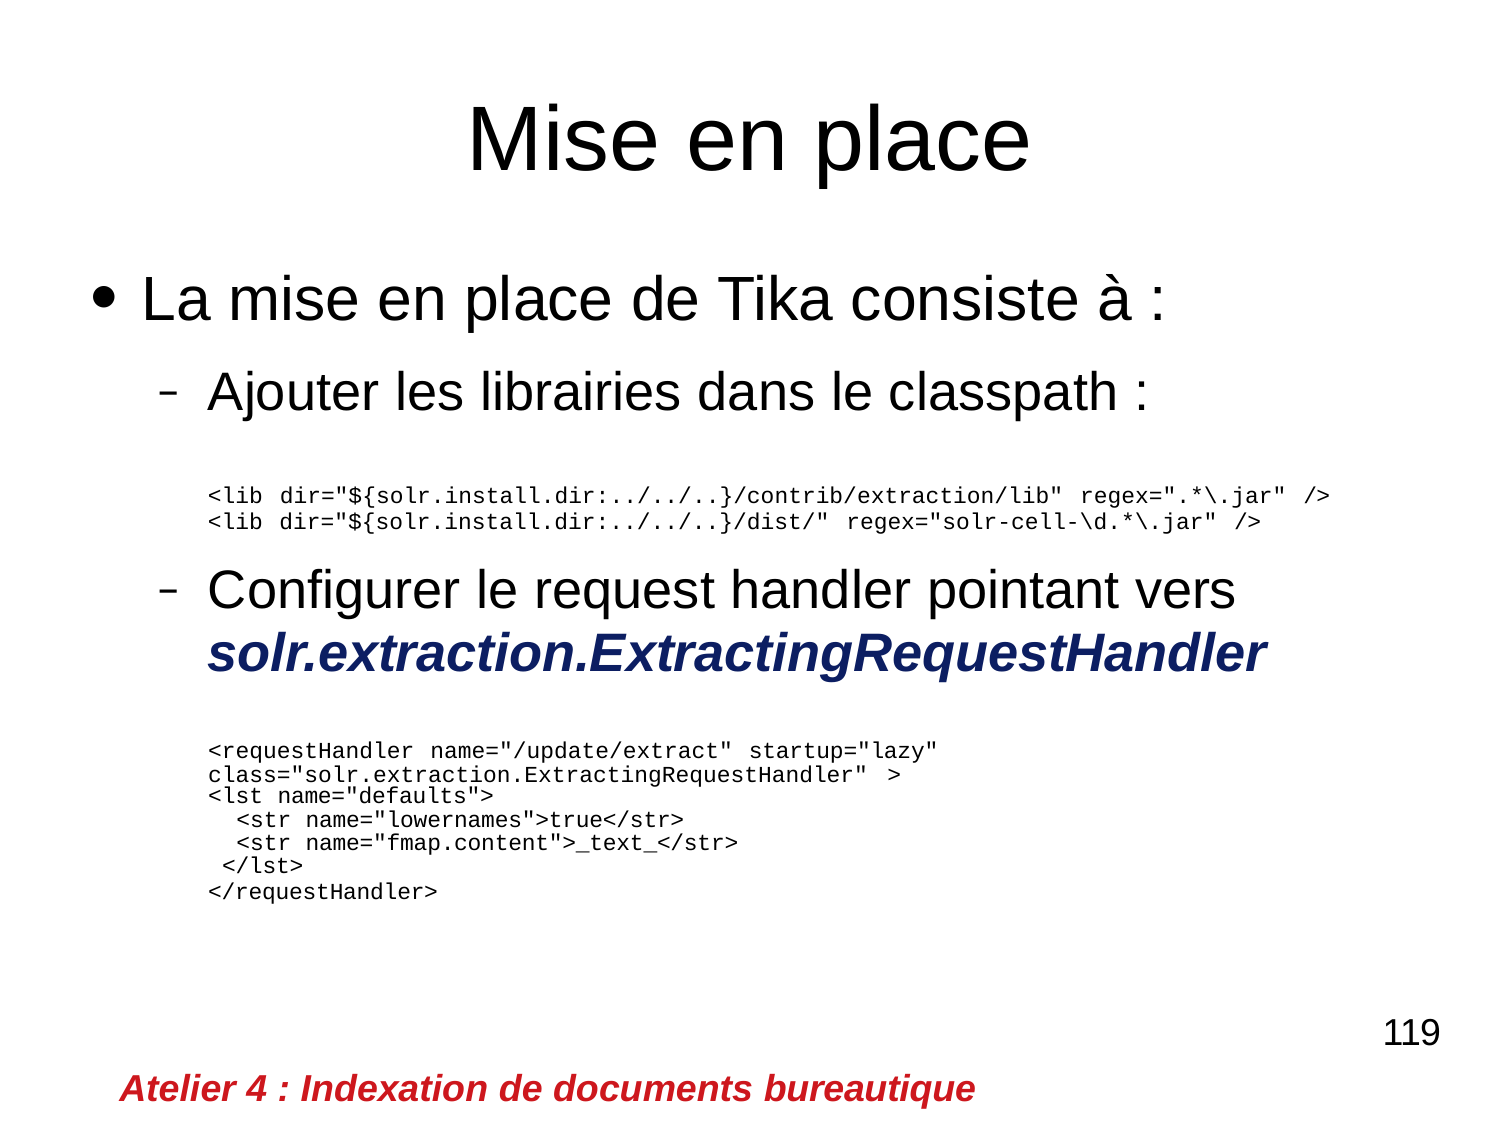

# Mise en place
La mise en place de Tika consiste à :
Ajouter les librairies dans le classpath :
<lib dir="${solr.install.dir:../../..}/contrib/extraction/lib" regex=".*\.jar" />
<lib dir="${solr.install.dir:../../..}/dist/" regex="solr-cell-\d.*\.jar" />
Configurer le request handler pointant vers
solr.extraction.ExtractingRequestHandler
●
<requestHandler name="/update/extract" startup="lazy" class="solr.extraction.ExtractingRequestHandler" >
<lst name="defaults">
<str name="lowernames">true</str>
<str name="fmap.content">_text_</str>
</lst>
</requestHandler>
119
Atelier 4 : Indexation de documents bureautique